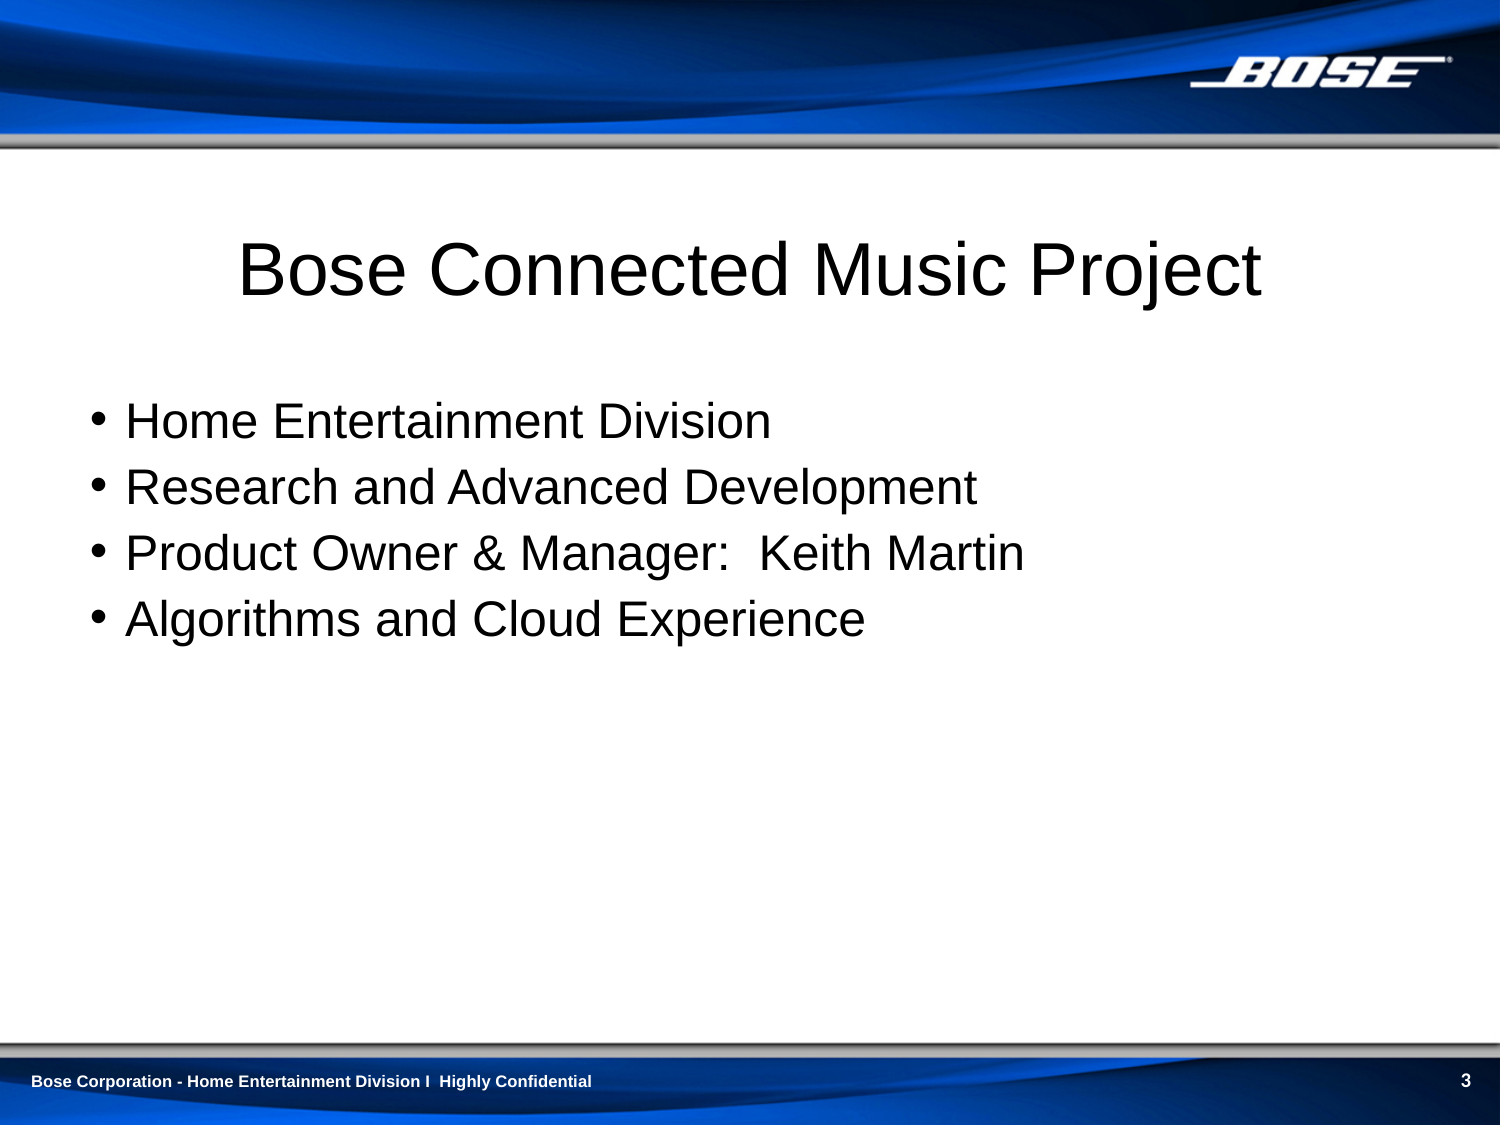

Bose Connected Music Project
Home Entertainment Division
Research and Advanced Development
Product Owner & Manager: Keith Martin
Algorithms and Cloud Experience